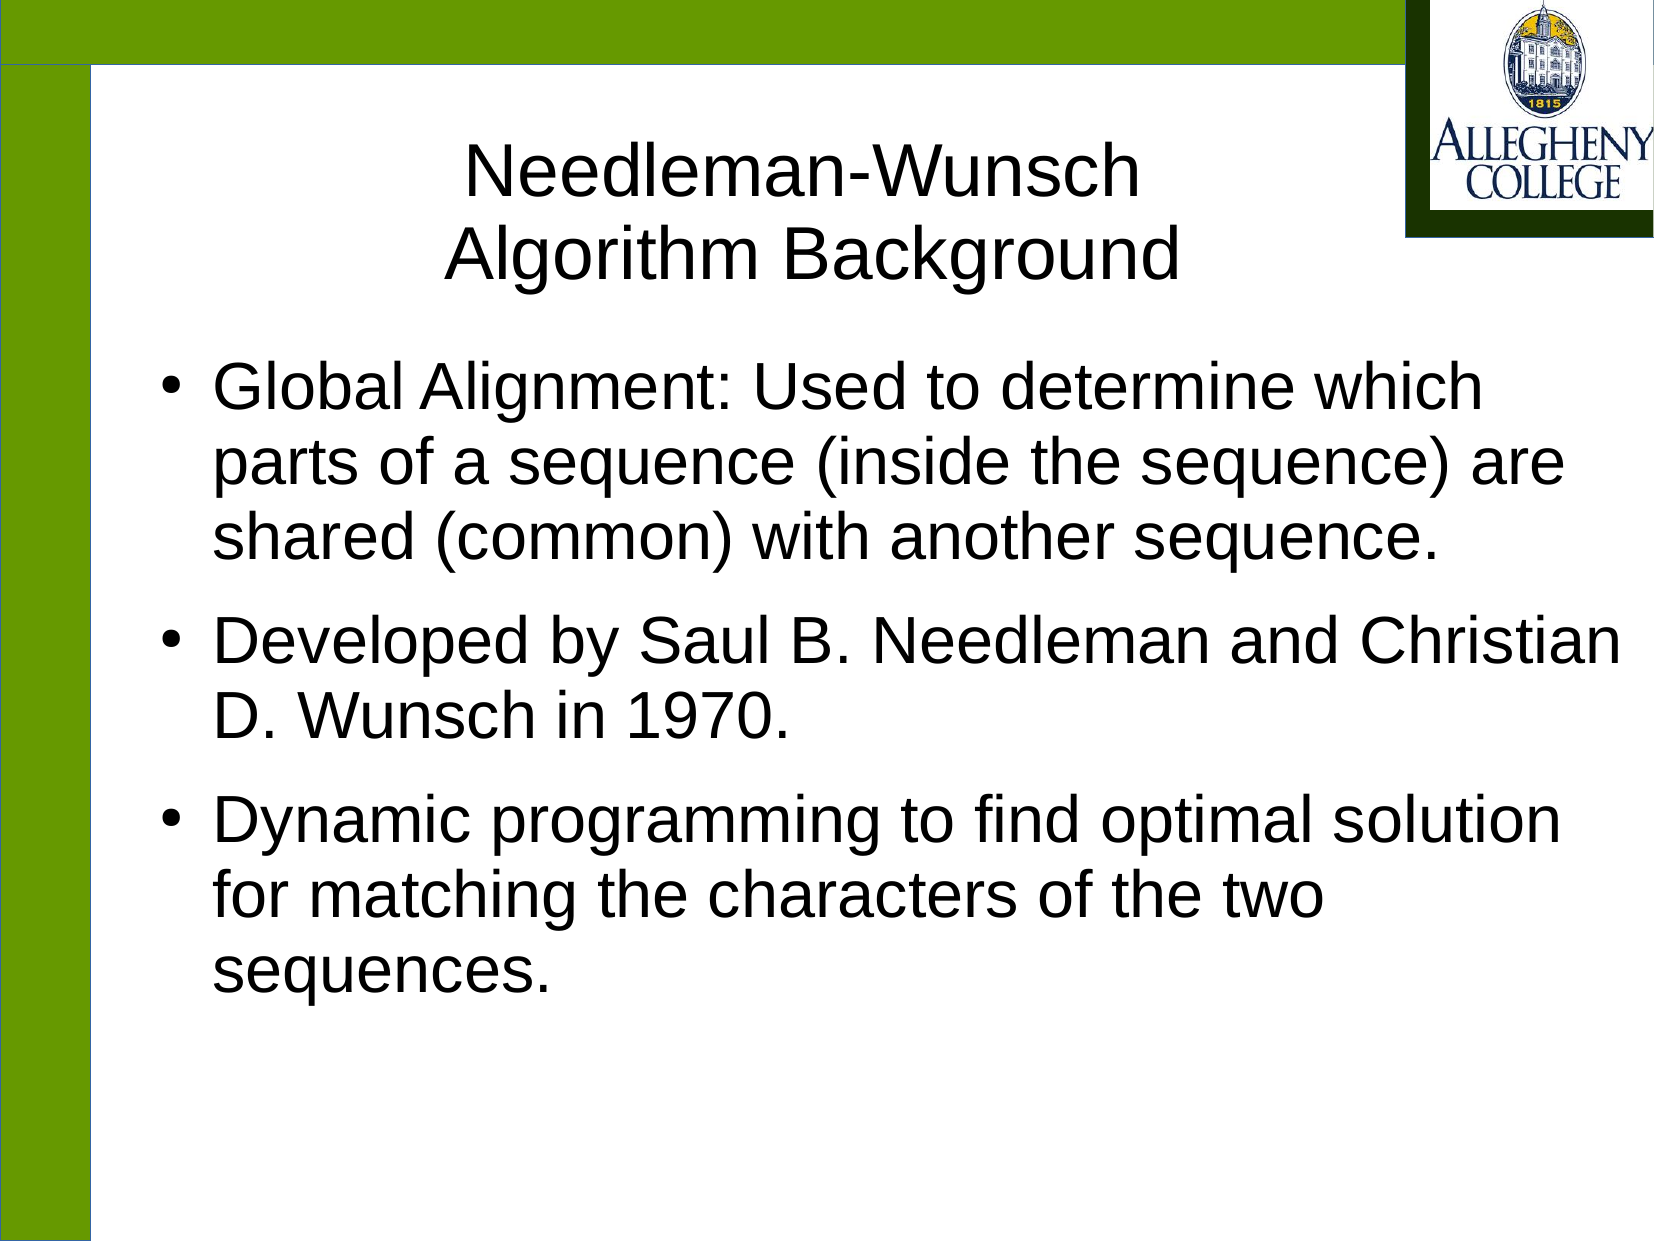

# Needleman-Wunsch Algorithm Background
Global Alignment: Used to determine which parts of a sequence (inside the sequence) are shared (common) with another sequence.
Developed by Saul B. Needleman and Christian D. Wunsch in 1970.
Dynamic programming to find optimal solution for matching the characters of the two sequences.